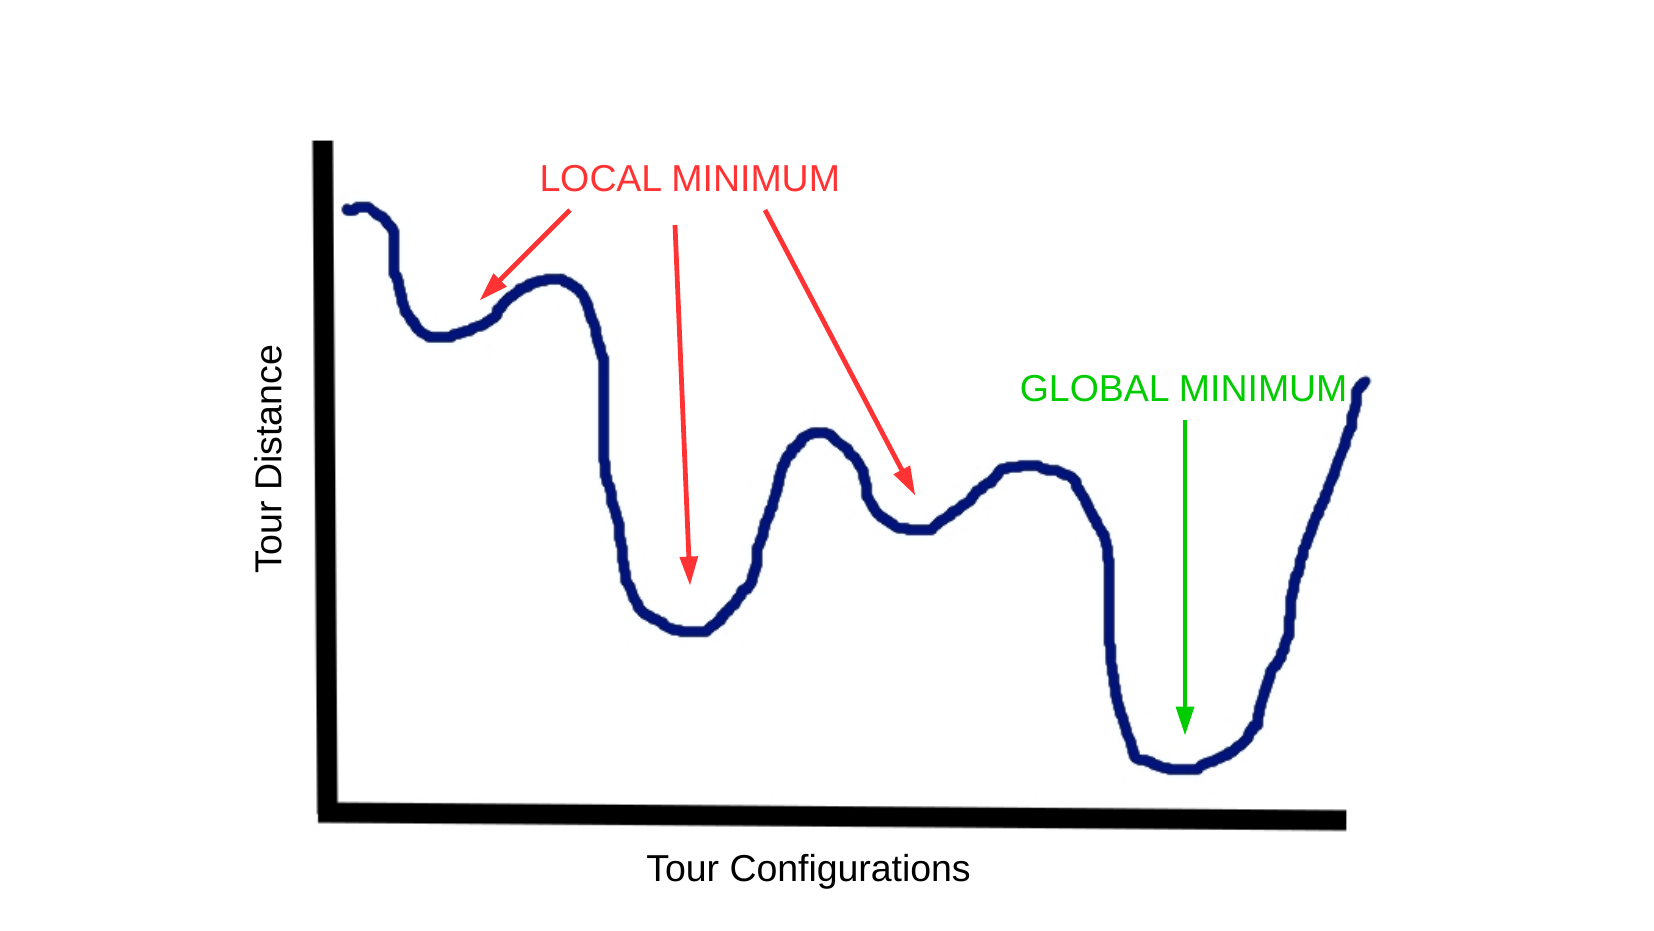

LOCAL MINIMUM
GLOBAL MINIMUM
Tour Distance
Tour Configurations